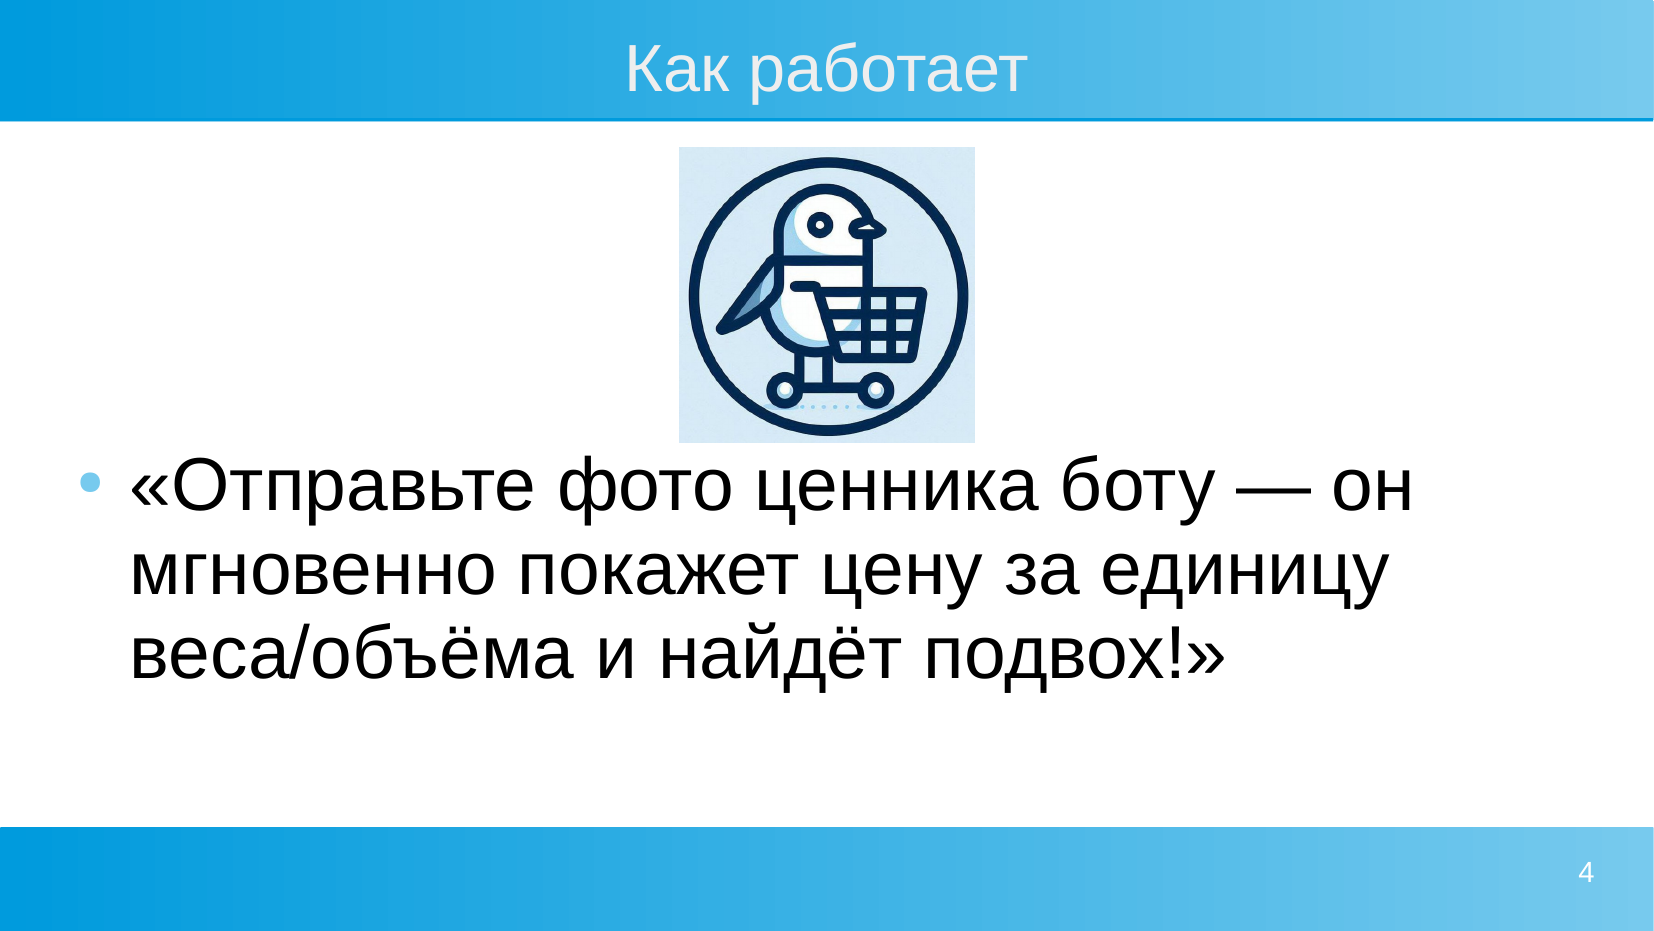

# Как работает
«Отправьте фото ценника боту — он мгновенно покажет цену за единицу веса/объёма и найдёт подвох!»
4